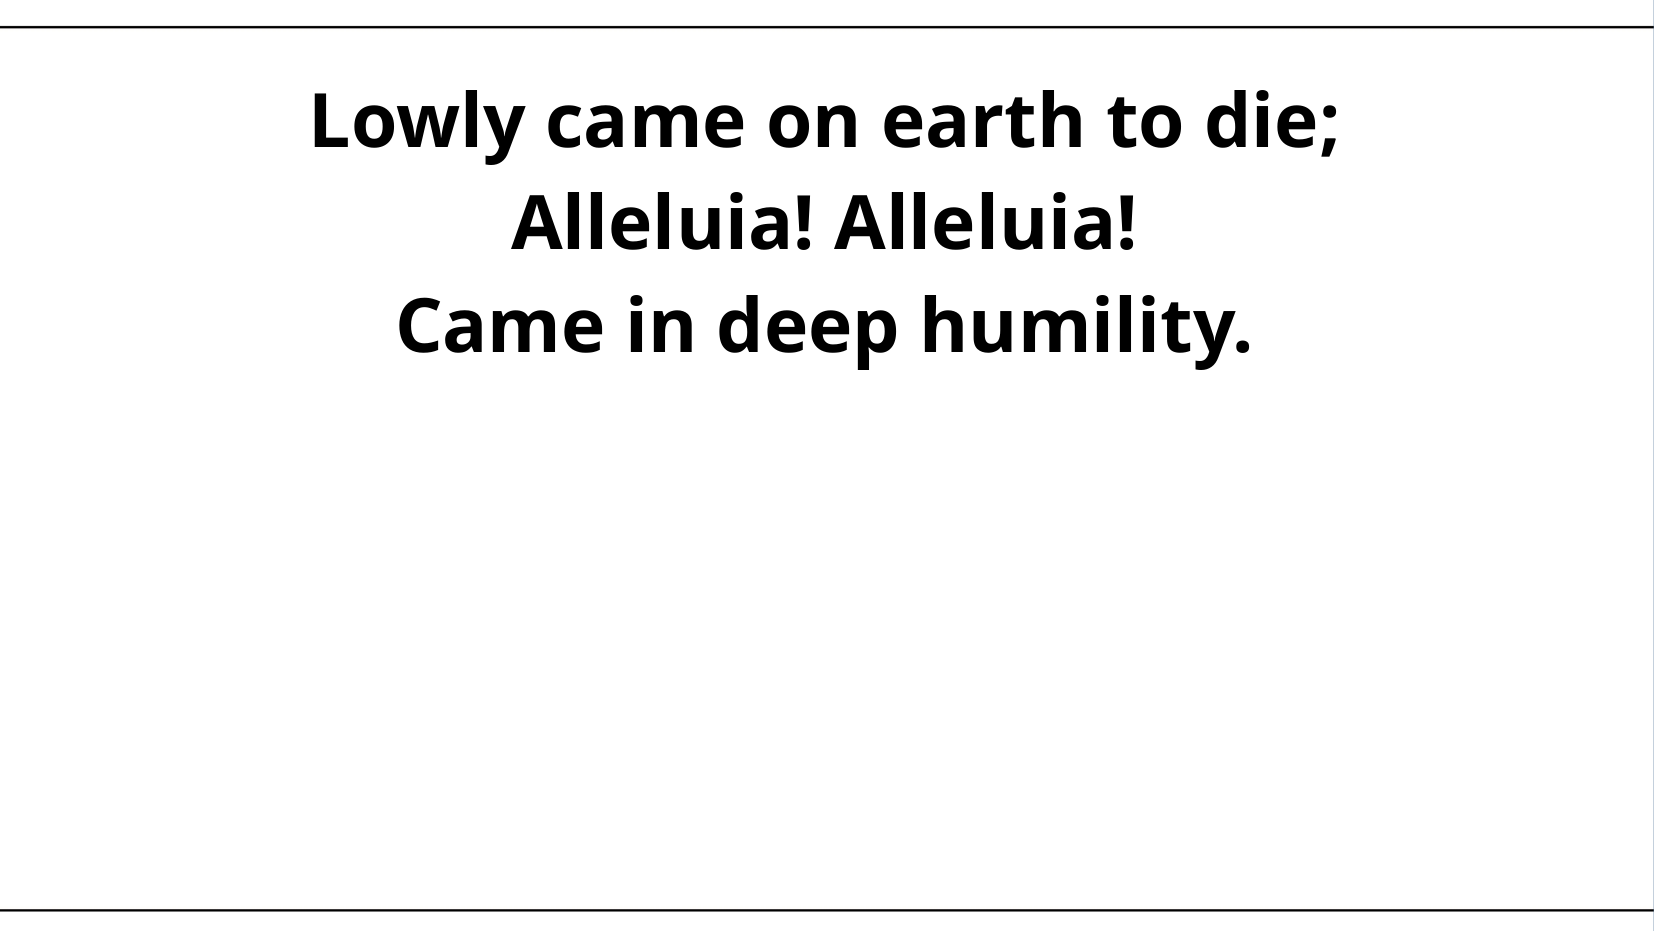

Lowly came on earth to die;
Alleluia! Alleluia!
Came in deep humility.